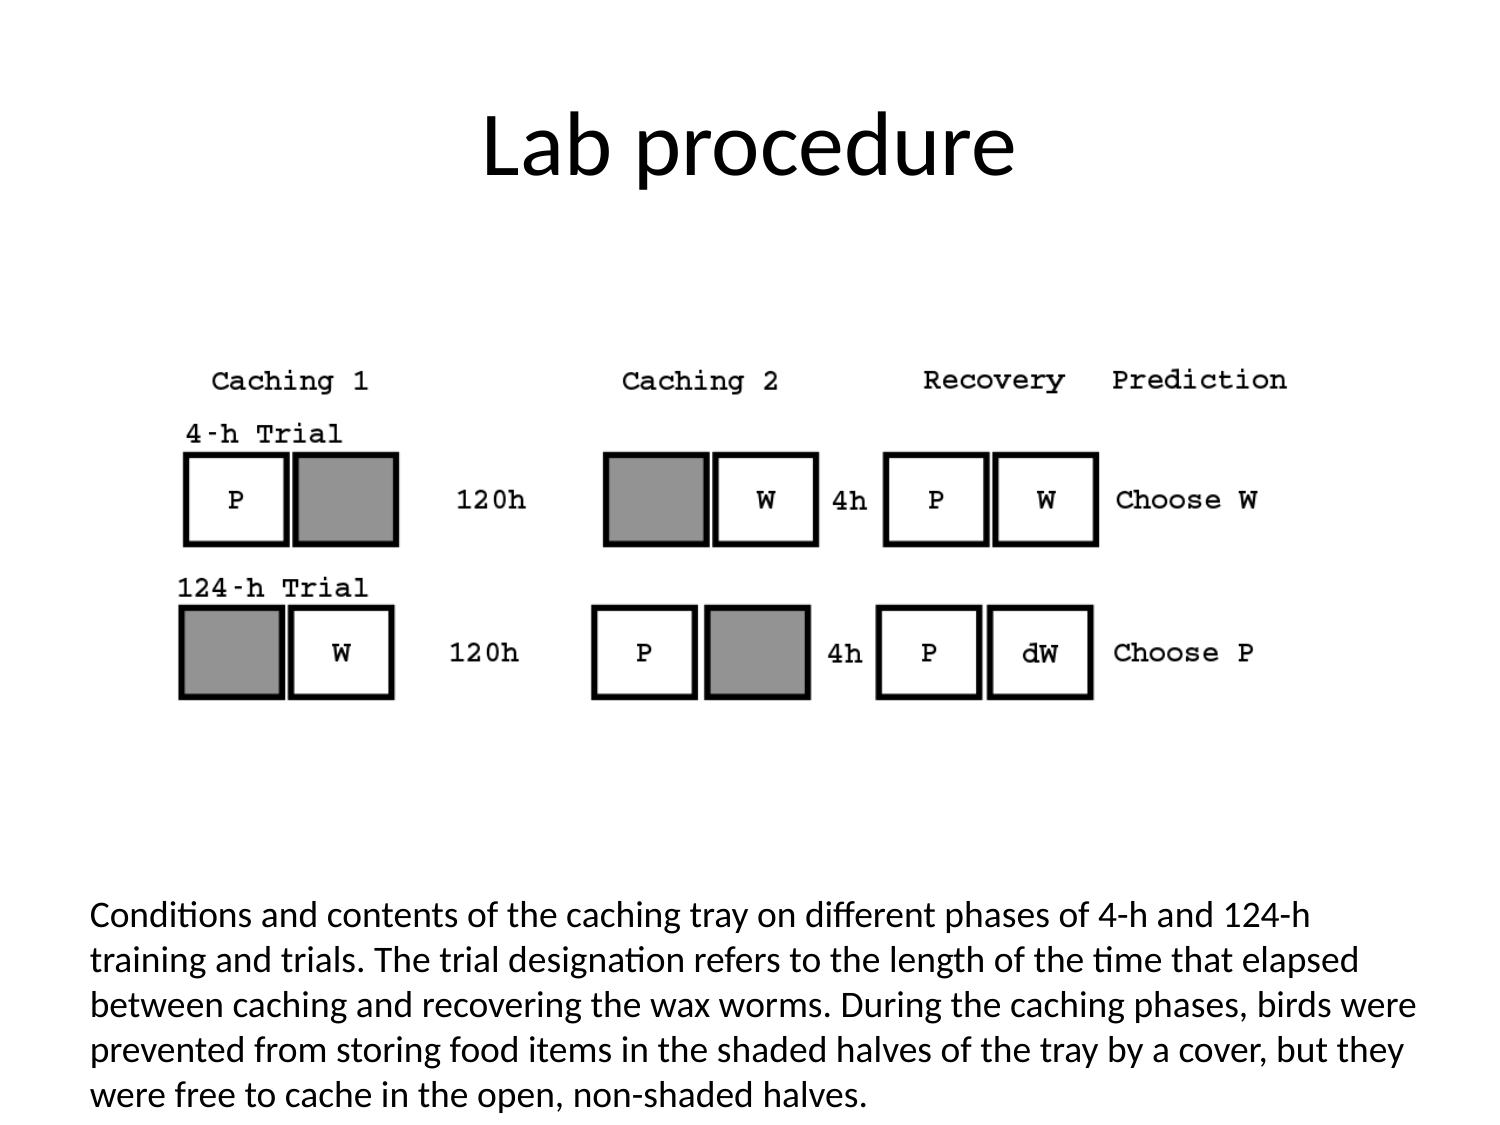

# Lab procedure
Conditions and contents of the caching tray on different phases of 4-h and 124-h training and trials. The trial designation refers to the length of the time that elapsed between caching and recovering the wax worms. During the caching phases, birds were prevented from storing food items in the shaded halves of the tray by a cover, but they were free to cache in the open, non-shaded halves.